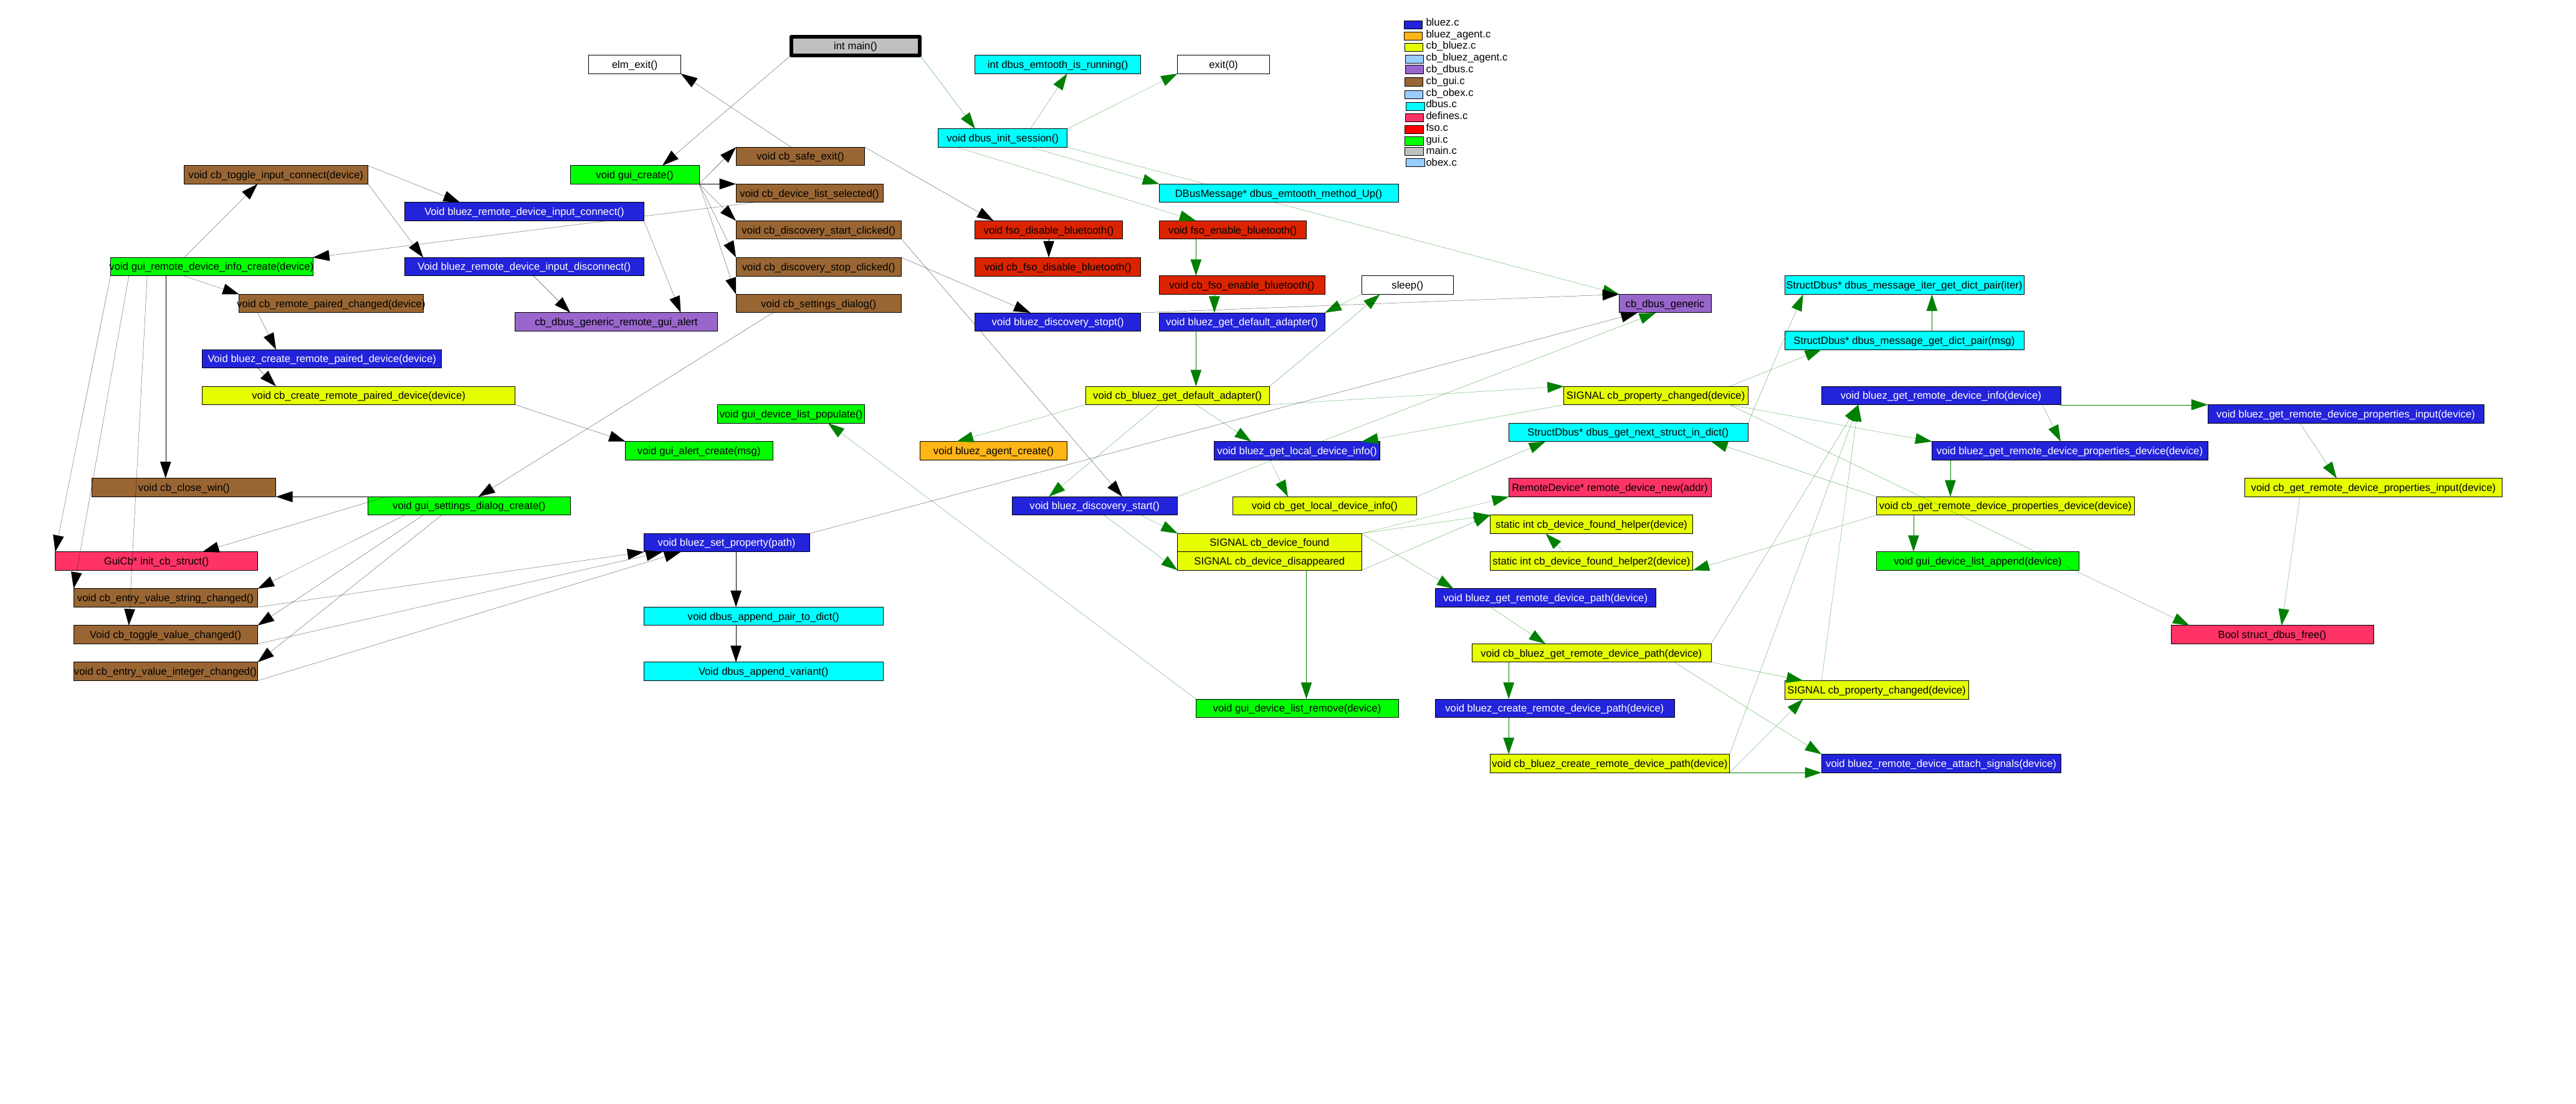

bluez.c
bluez_agent.c
cb_bluez.c
cb_bluez_agent.c
cb_dbus.c
cb_gui.c
cb_obex.c
dbus.c
defines.c
fso.c
gui.c
main.c
obex.c
int main()
elm_exit()
int dbus_emtooth_is_running()
exit(0)
exit(0)
void dbus_init_session()
void cb_safe_exit()
void cb_toggle_input_connect(device)
void gui_create()
void cb_device_list_selected()
DBusMessage* dbus_emtooth_method_Up()
Void bluez_remote_device_input_connect()
void cb_discovery_start_clicked()
void fso_disable_bluetooth()
void fso_enable_bluetooth()
void gui_remote_device_info_create(device)
Void bluez_remote_device_input_disconnect()
void cb_discovery_stop_clicked()
void cb_fso_disable_bluetooth()
void cb_fso_enable_bluetooth()
sleep()
StructDbus* dbus_message_iter_get_dict_pair(iter)
void cb_remote_paired_changed(device)
void cb_settings_dialog()
cb_dbus_generic
cb_dbus_generic_remote_gui_alert
void bluez_discovery_stopt()
void bluez_get_default_adapter()
StructDbus* dbus_message_get_dict_pair(msg)
Void bluez_create_remote_paired_device(device)
void cb_create_remote_paired_device(device)
SIGNAL cb_property_changed(device)
void bluez_get_remote_device_info(device)
void cb_bluez_get_default_adapter()
void gui_device_list_populate()
void bluez_get_remote_device_properties_input(device)
StructDbus* dbus_get_next_struct_in_dict()
void gui_alert_create(msg)
void bluez_agent_create()
void bluez_get_local_device_info()
void bluez_get_remote_device_properties_device(device)
void cb_close_win()
RemoteDevice* remote_device_new(addr)
void cb_get_remote_device_properties_input(device)
void gui_settings_dialog_create()
void cb_get_local_device_info()
void cb_get_remote_device_properties_device(device)
void bluez_discovery_start()
static int cb_device_found_helper(device)
void bluez_set_property(path)
SIGNAL cb_device_found
GuiCb* init_cb_struct()
static int cb_device_found_helper2(device)
void gui_device_list_append(device)
SIGNAL cb_device_disappeared
void cb_entry_value_string_changed()
void bluez_get_remote_device_path(device)
void dbus_append_pair_to_dict()
Void cb_toggle_value_changed()
Bool struct_dbus_free()
void cb_bluez_get_remote_device_path(device)
void cb_entry_value_integer_changed()
Void dbus_append_variant()
SIGNAL cb_property_changed(device)
void gui_device_list_remove(device)
void bluez_create_remote_device_path(device)
void cb_bluez_create_remote_device_path(device)
void bluez_remote_device_attach_signals(device)